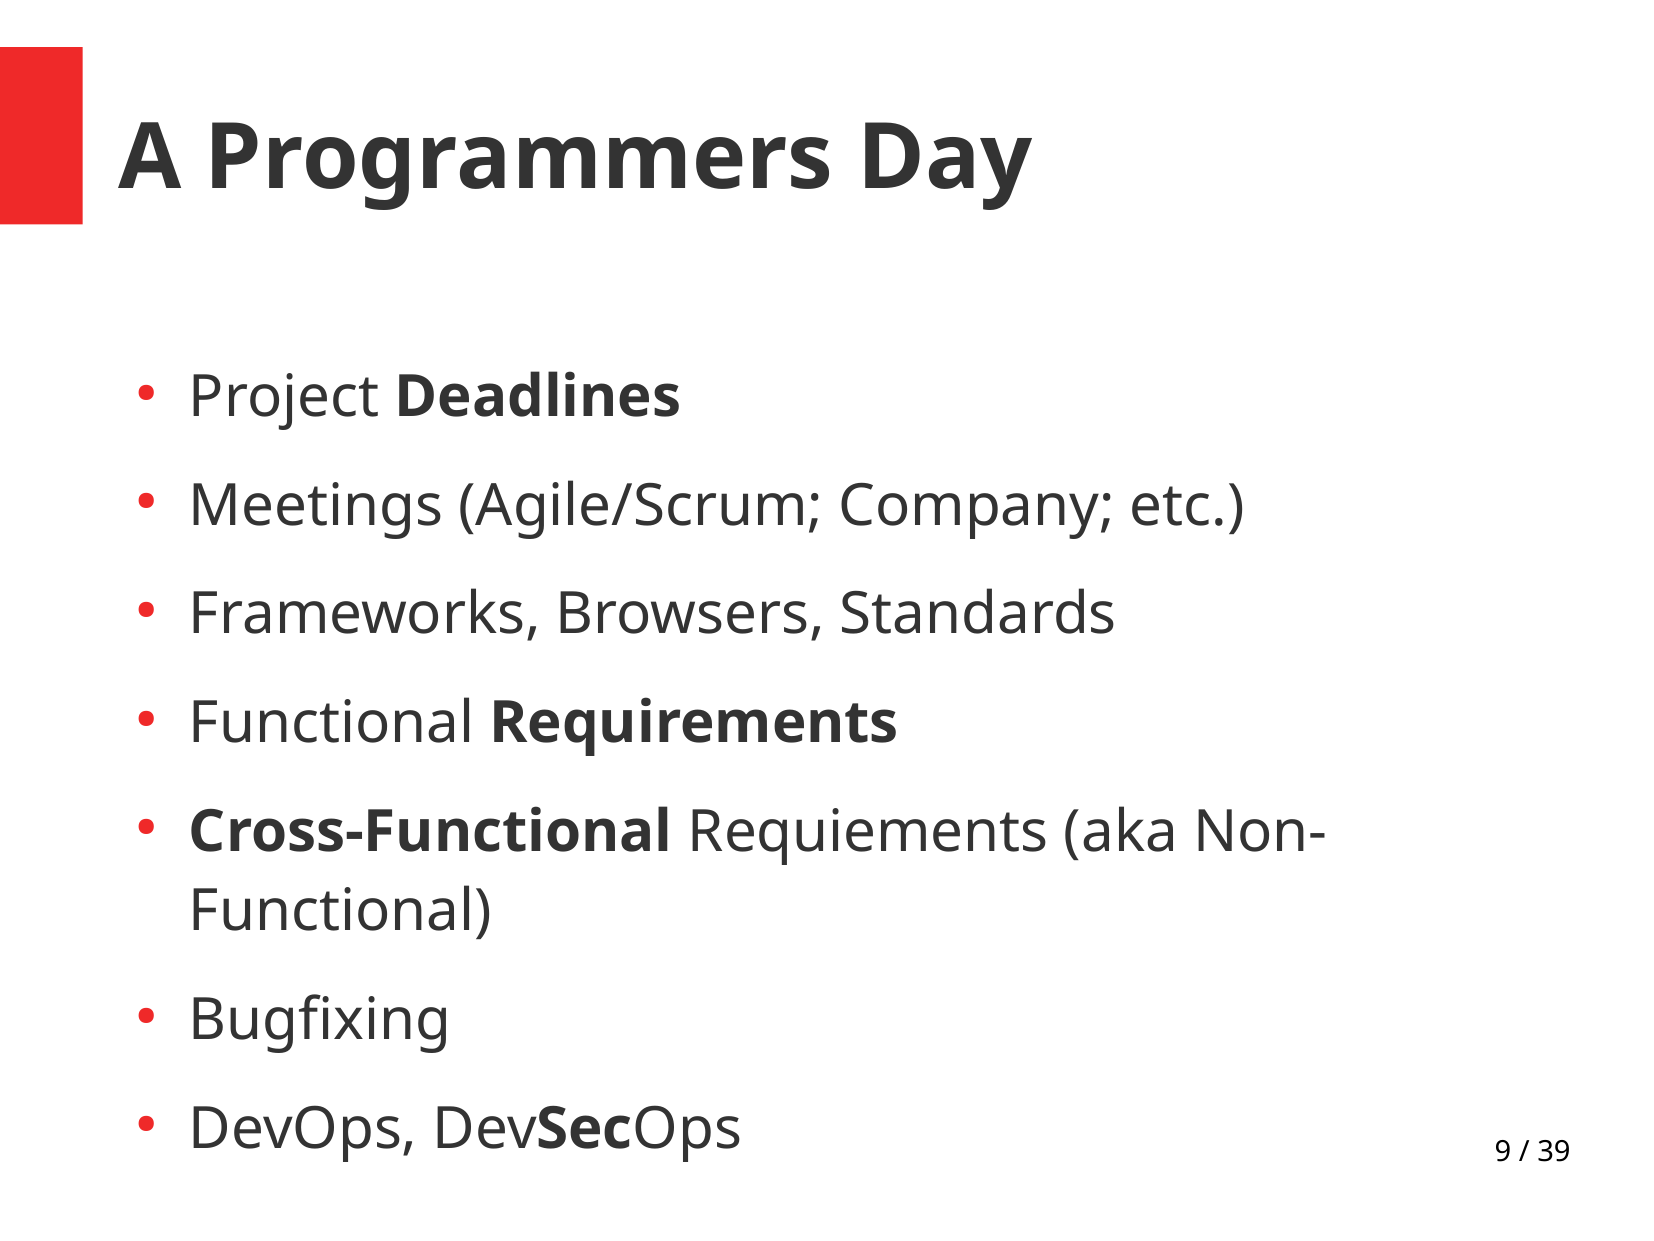

# A Programmers Day
Project Deadlines
Meetings (Agile/Scrum; Company; etc.)
Frameworks, Browsers, Standards
Functional Requirements
Cross-Functional Requiements (aka Non-Functional)
Bugfixing
DevOps, DevSecOps
9